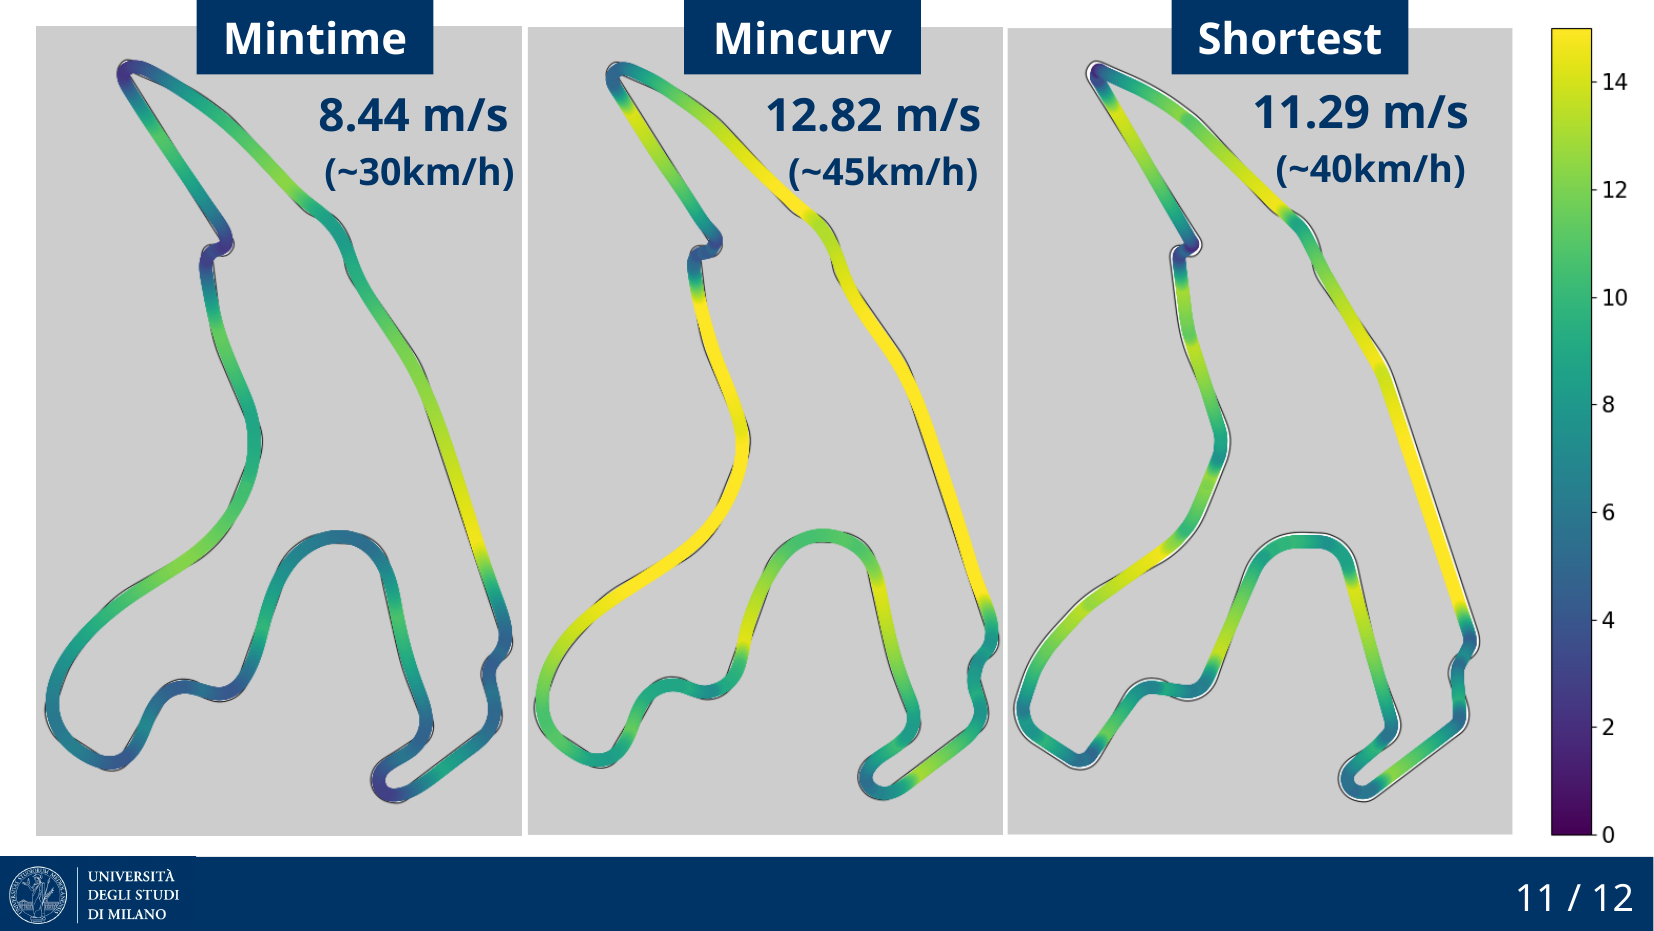

Mintime
Mincurv
Shortest
11.29 m/s
(~40km/h)
8.44 m/s
(~30km/h)
12.82 m/s
(~45km/h)
11 / 12